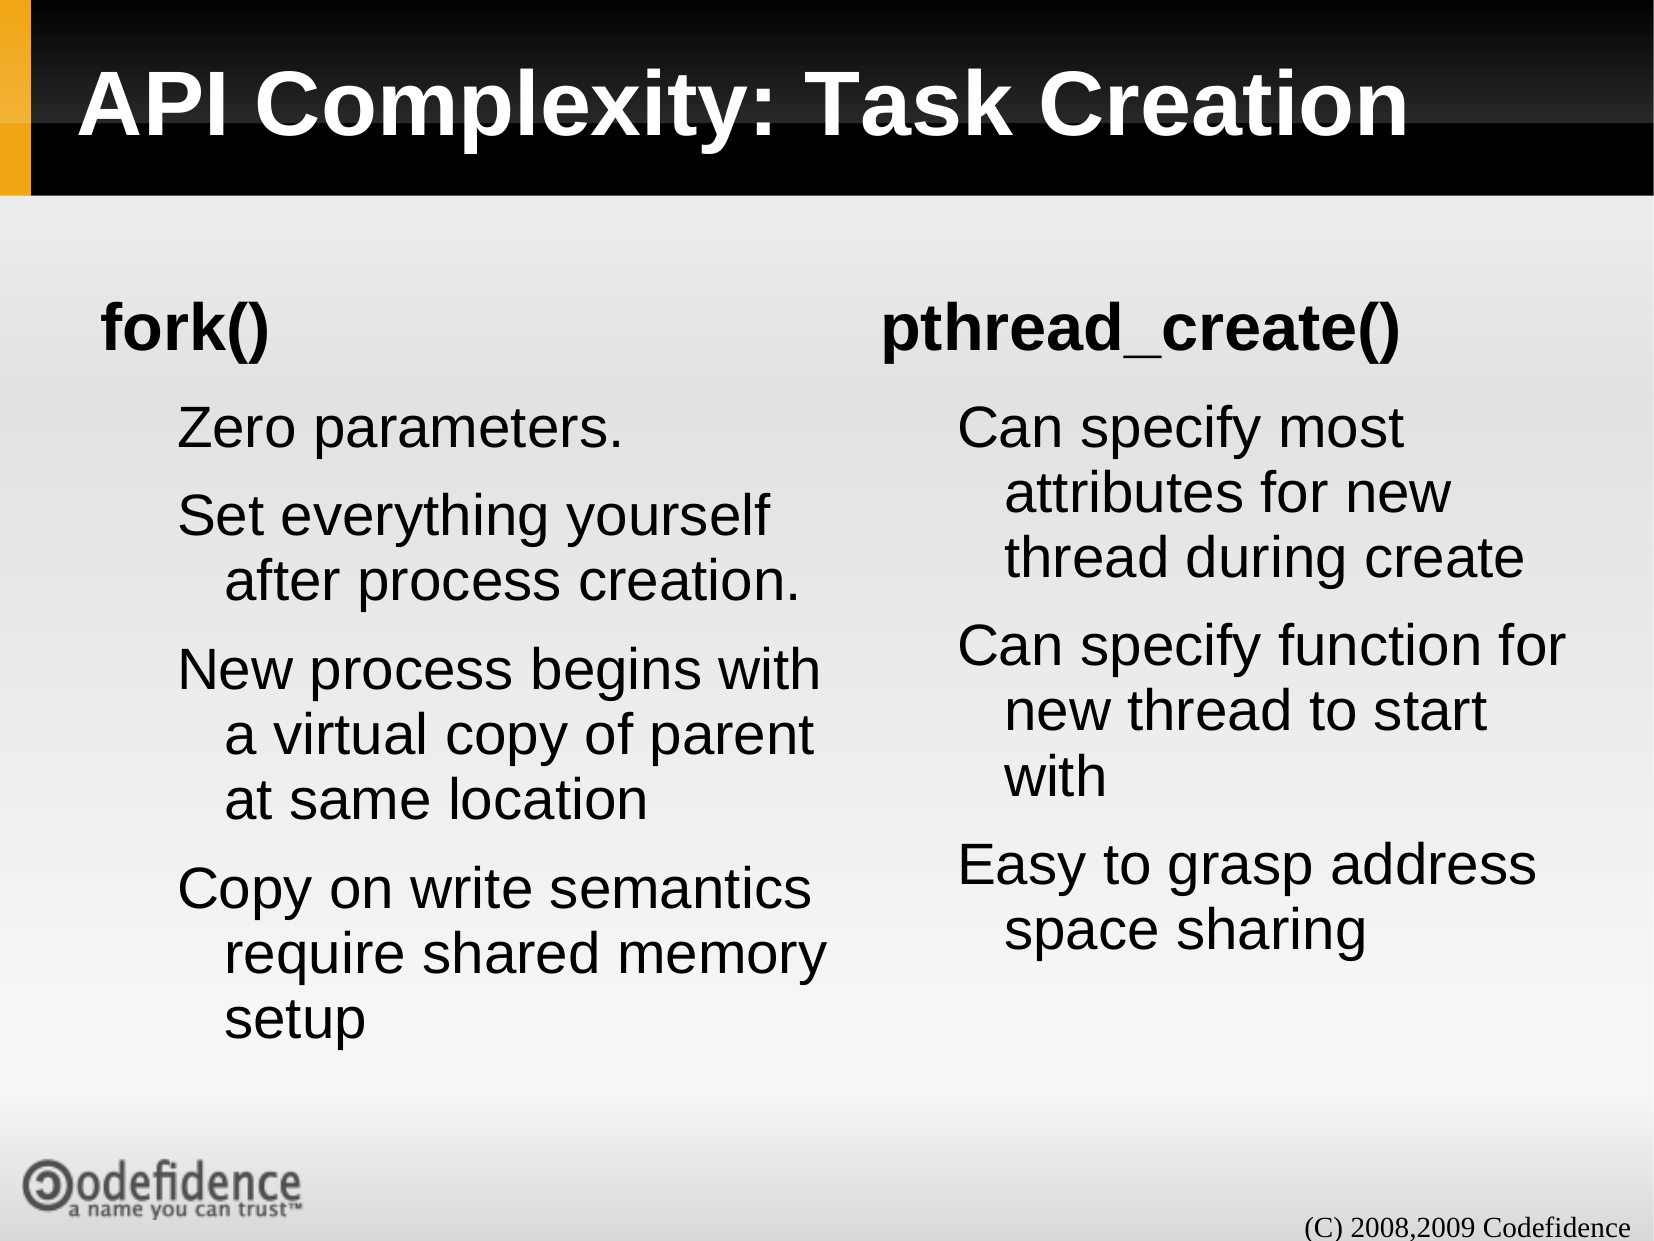

# API Complexity: Task Creation
fork()
Zero parameters.
Set everything yourself after process creation.
New process begins with a virtual copy of parent at same location
Copy on write semantics require shared memory setup
pthread_create()
Can specify most attributes for new thread during create
Can specify function for new thread to start with
Easy to grasp address space sharing